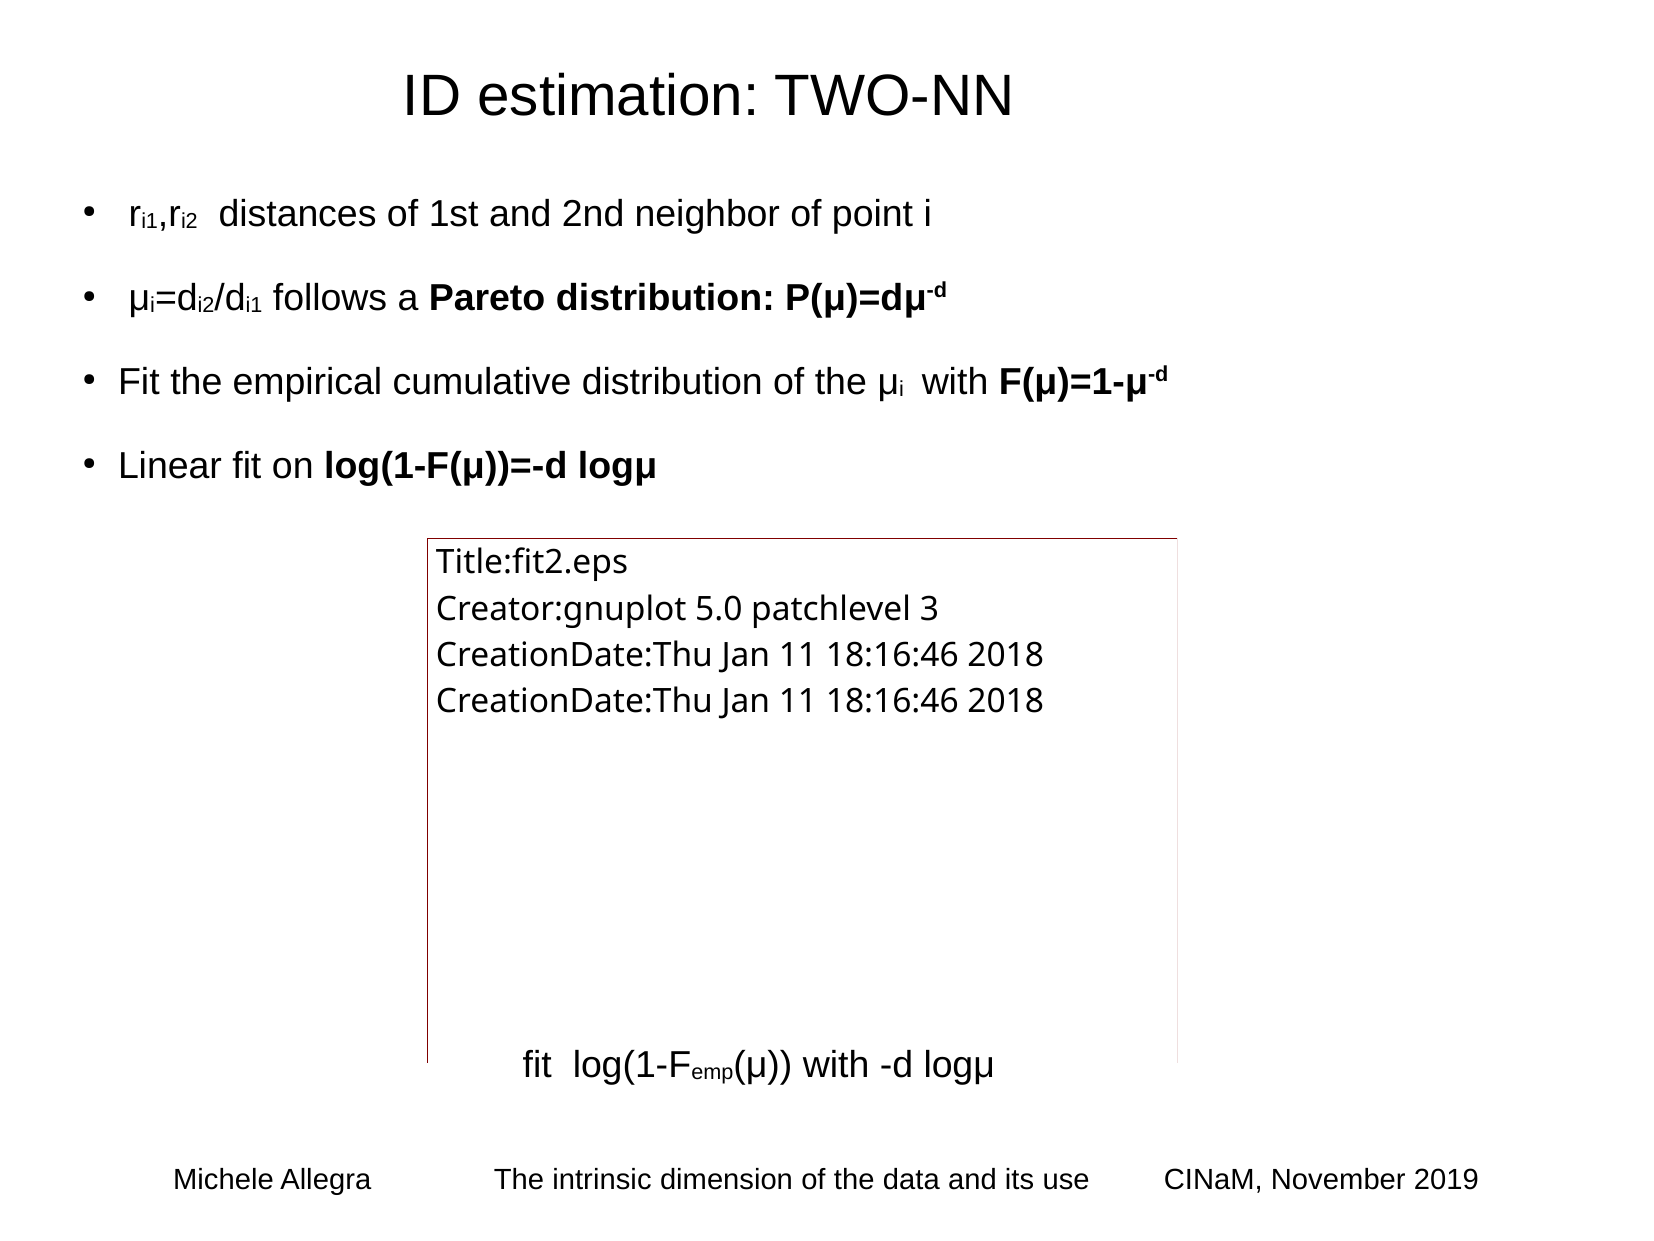

# ID estimation: TWO-NN
 ri1,ri2 distances of 1st and 2nd neighbor of point i
 μi=di2/di1 follows a Pareto distribution: P(μ)=dμ-d
Fit the empirical cumulative distribution of the μi with F(μ)=1-μ-d
Linear fit on log(1-F(μ))=-d logμ
fit log(1-Femp(μ)) with -d logμ
Michele Allegra The intrinsic dimension of the data and its use CINaM, November 2019